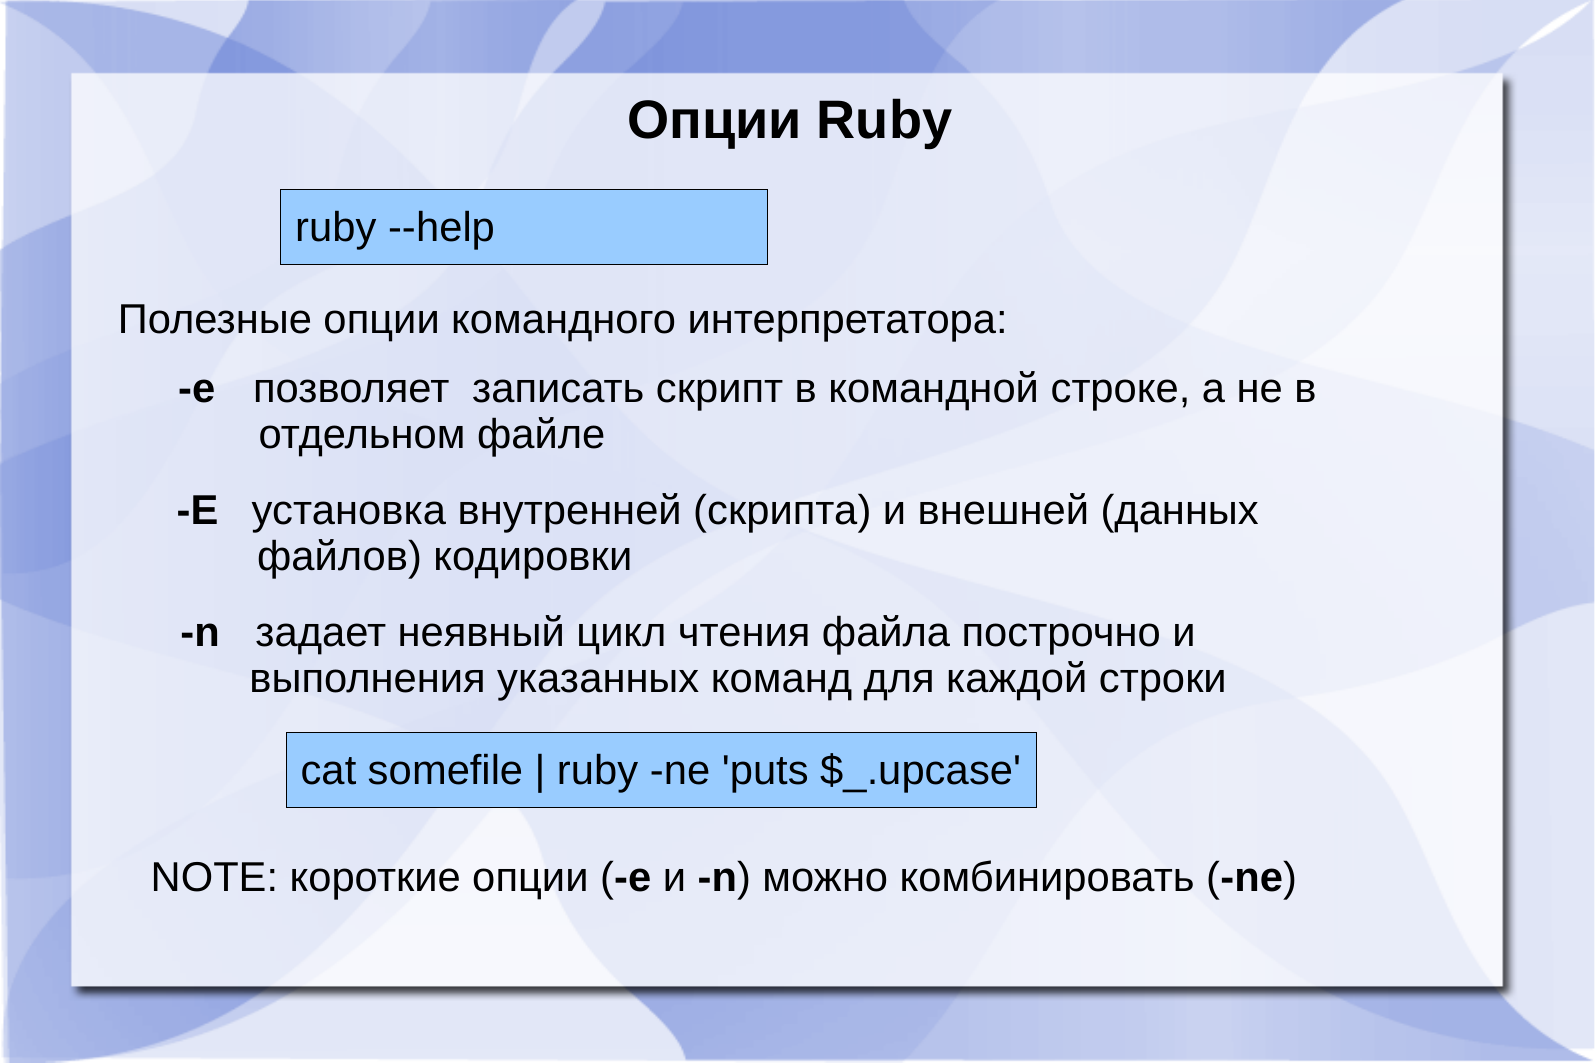

# Опции Ruby
ruby --help
Полезные опции командного интерпретатора:
-e	позволяет записать скрипт в командной строке, а не в отдельном файле
-E	установка внутренней (скрипта) и внешней (данных файлов) кодировки
-n	задает неявный цикл чтения файла построчно и выполнения указанных команд для каждой строки
cat somefile | ruby -ne 'puts $_.upcase'
NOTE: короткие опции (-e и -n) можно комбинировать (-ne)